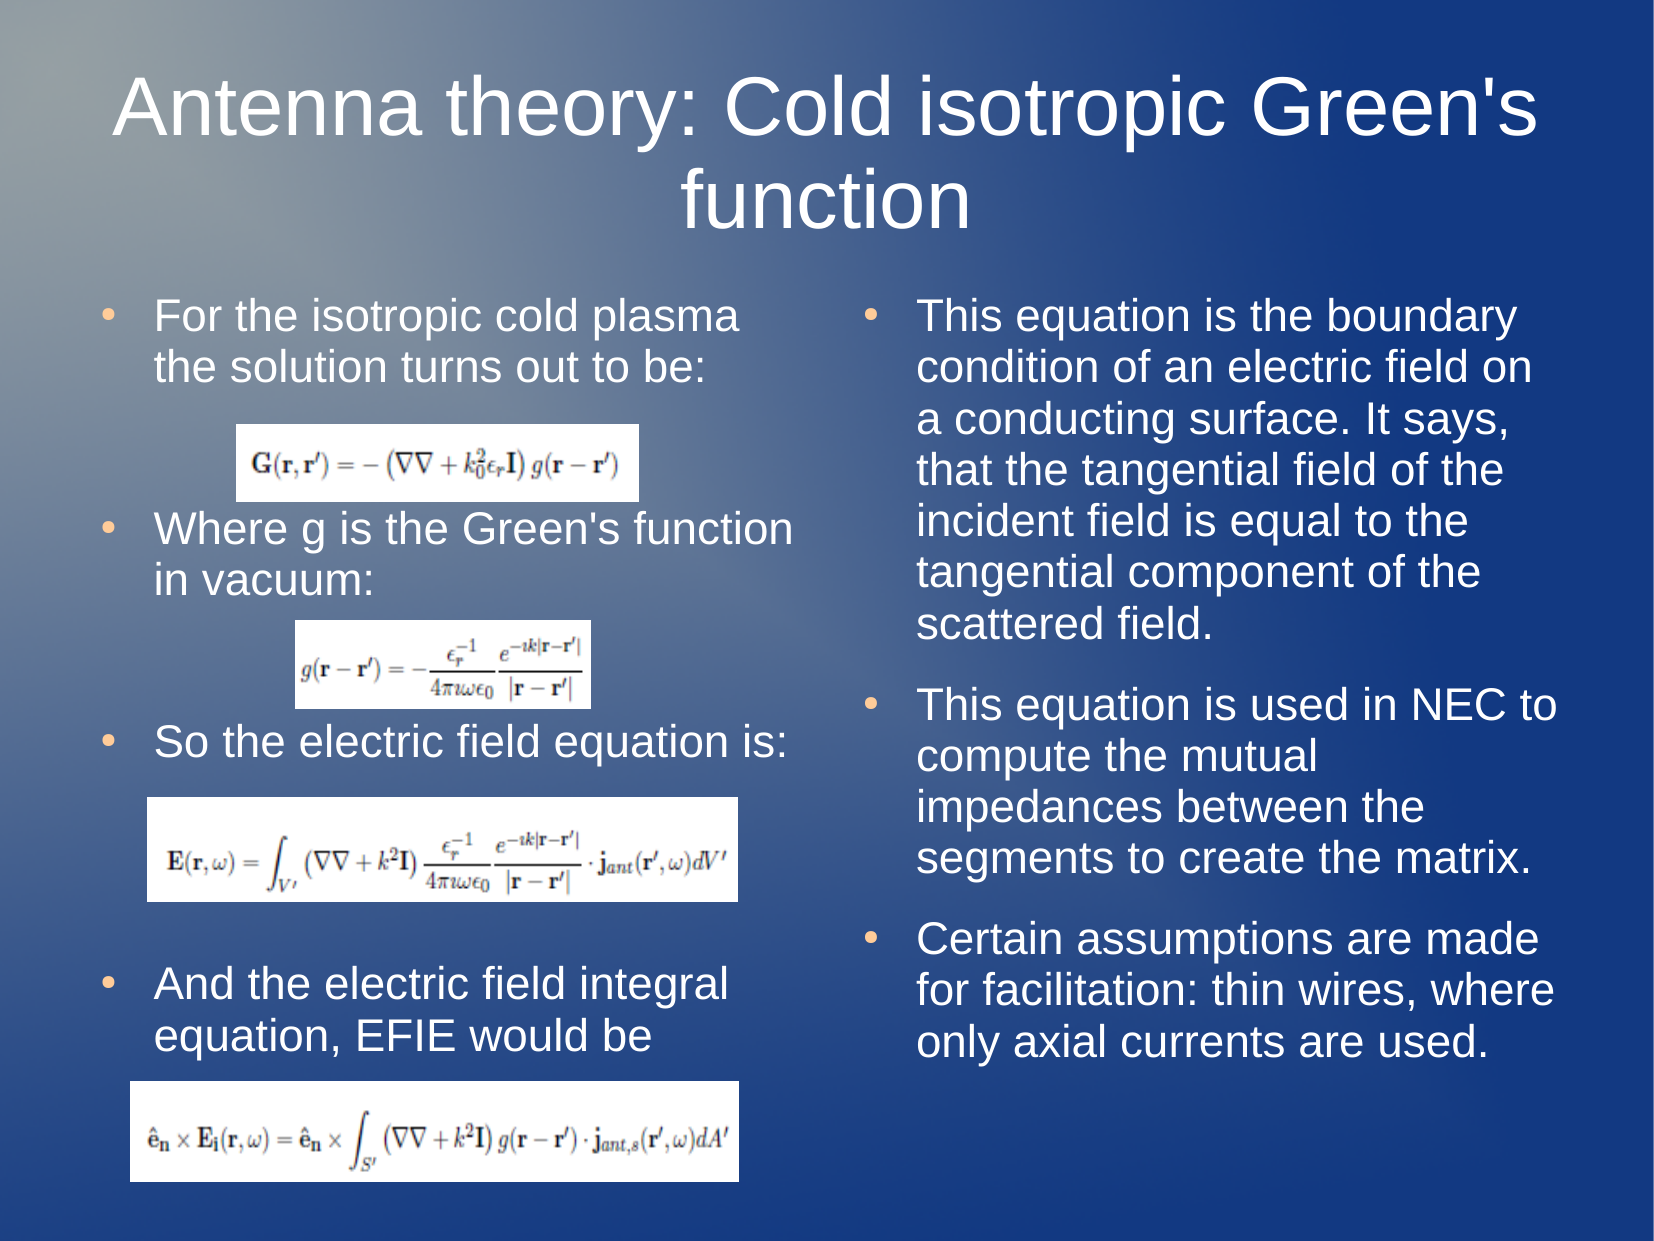

# Antenna theory: Cold isotropic Green's function
For the isotropic cold plasma the solution turns out to be:
Where g is the Green's function in vacuum:
So the electric field equation is:
And the electric field integral equation, EFIE would be
This equation is the boundary condition of an electric field on a conducting surface. It says, that the tangential field of the incident field is equal to the tangential component of the scattered field.
This equation is used in NEC to compute the mutual impedances between the segments to create the matrix.
Certain assumptions are made for facilitation: thin wires, where only axial currents are used.